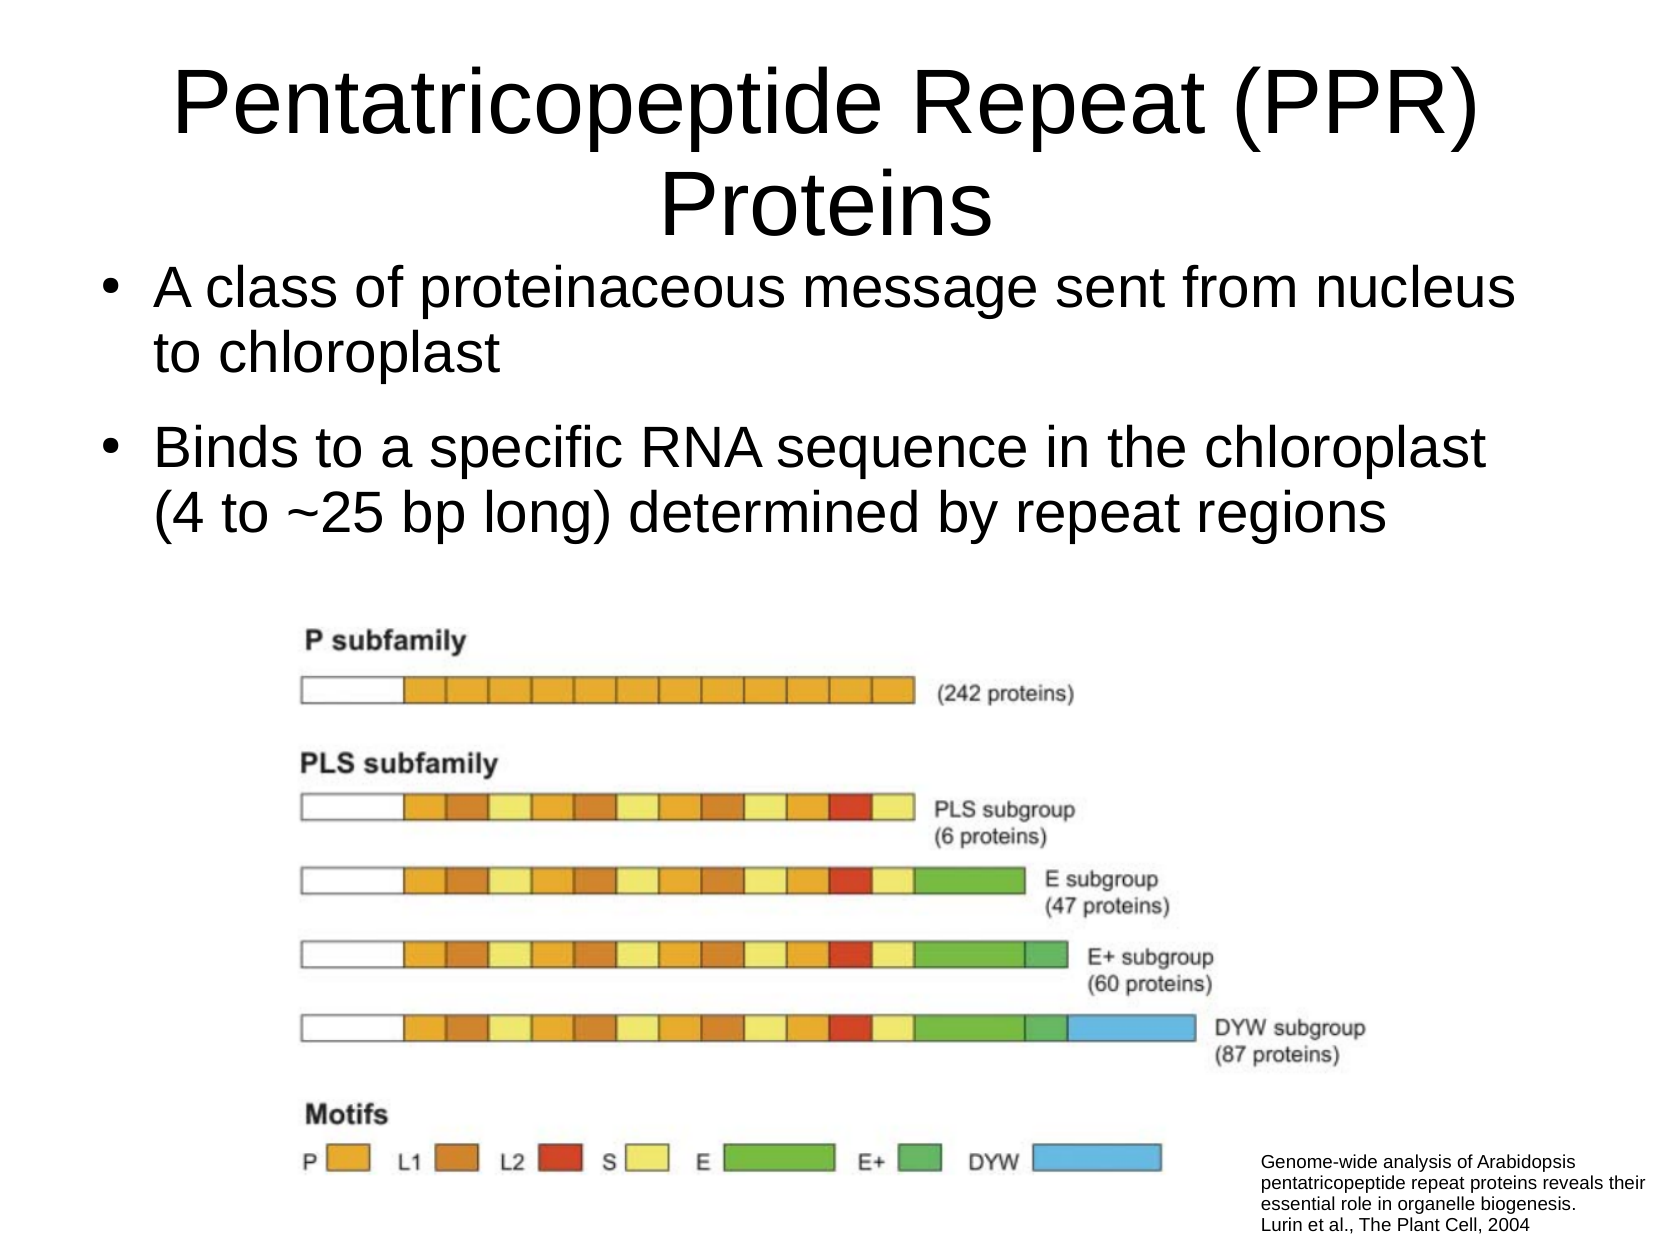

# Pentatricopeptide Repeat (PPR) Proteins
A class of proteinaceous message sent from nucleus to chloroplast
Binds to a specific RNA sequence in the chloroplast (4 to ~25 bp long) determined by repeat regions
Genome-wide analysis of Arabidopsis pentatricopeptide repeat proteins reveals their essential role in organelle biogenesis.
Lurin et al., The Plant Cell, 2004